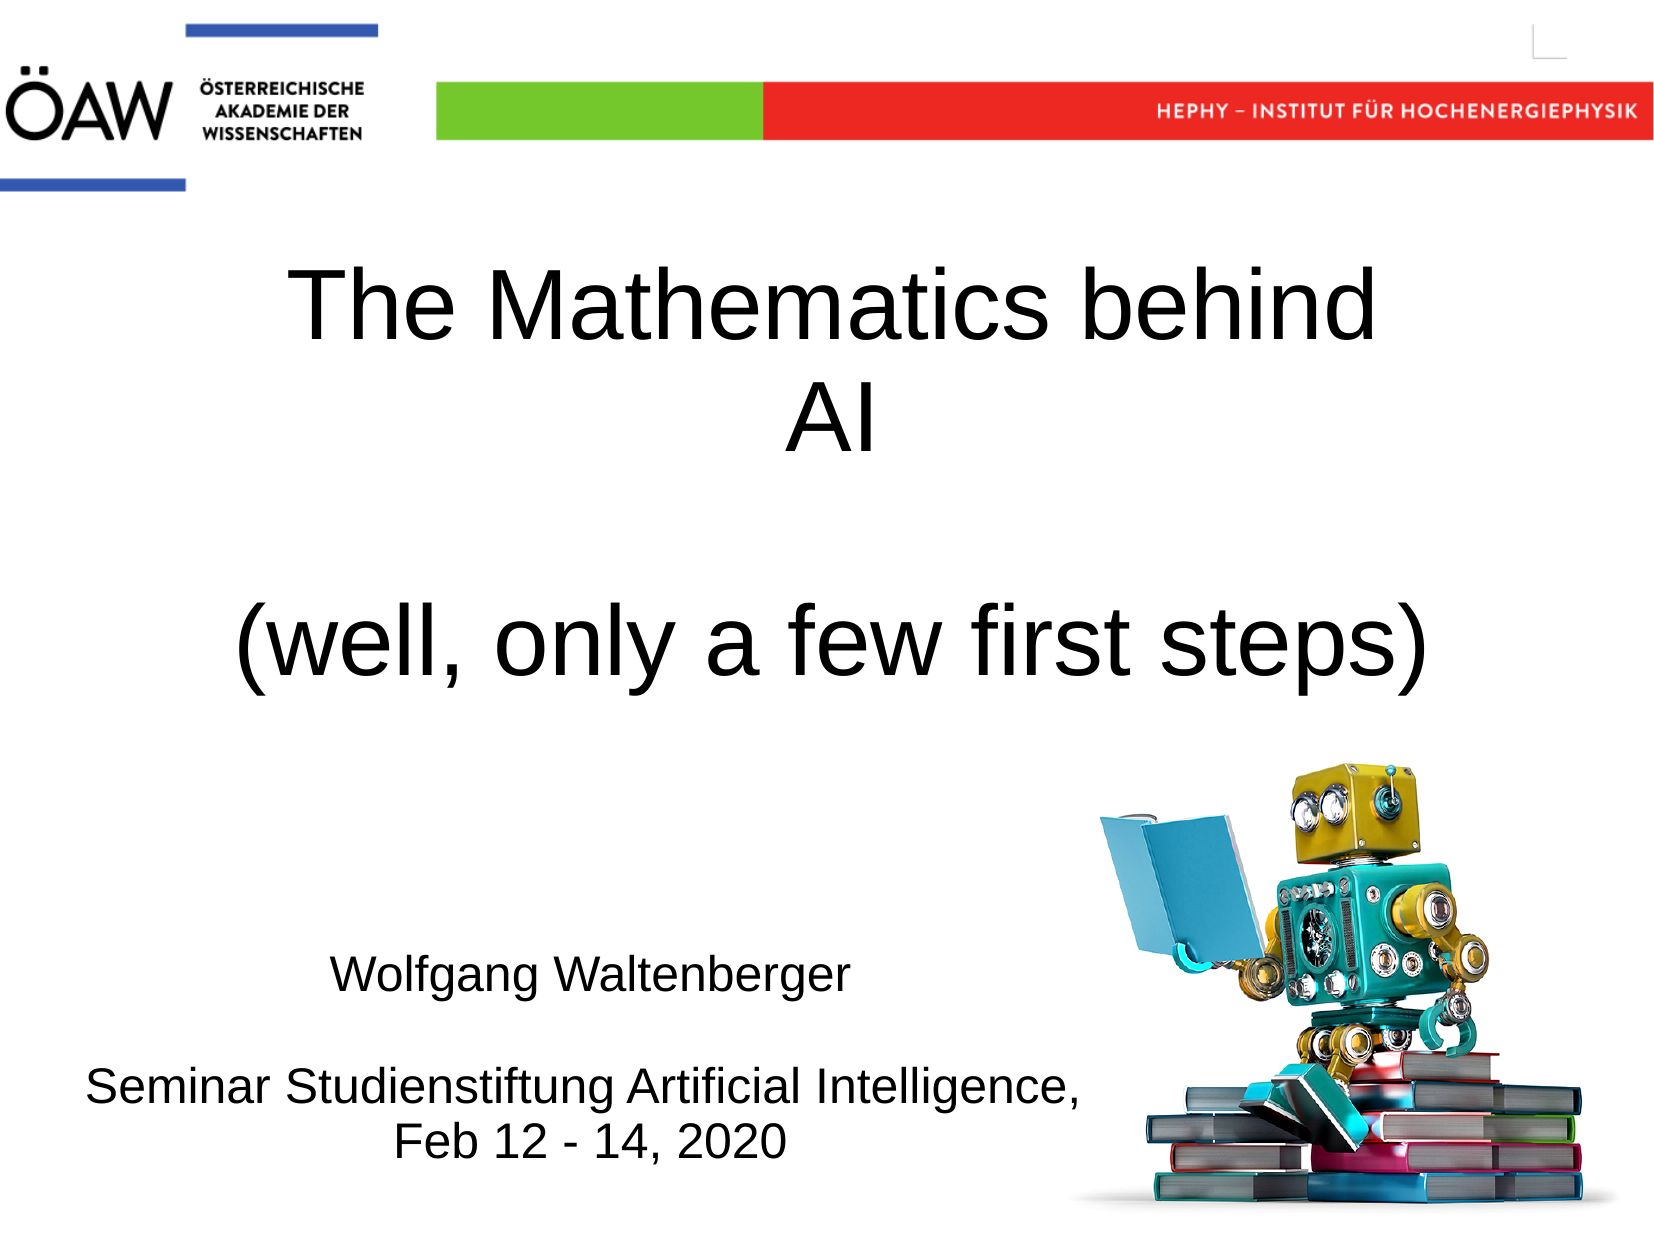

The Mathematics behind
AI
(well, only a few first steps)
Wolfgang Waltenberger
Seminar Studienstiftung Artificial Intelligence,
Feb 12 - 14, 2020
1